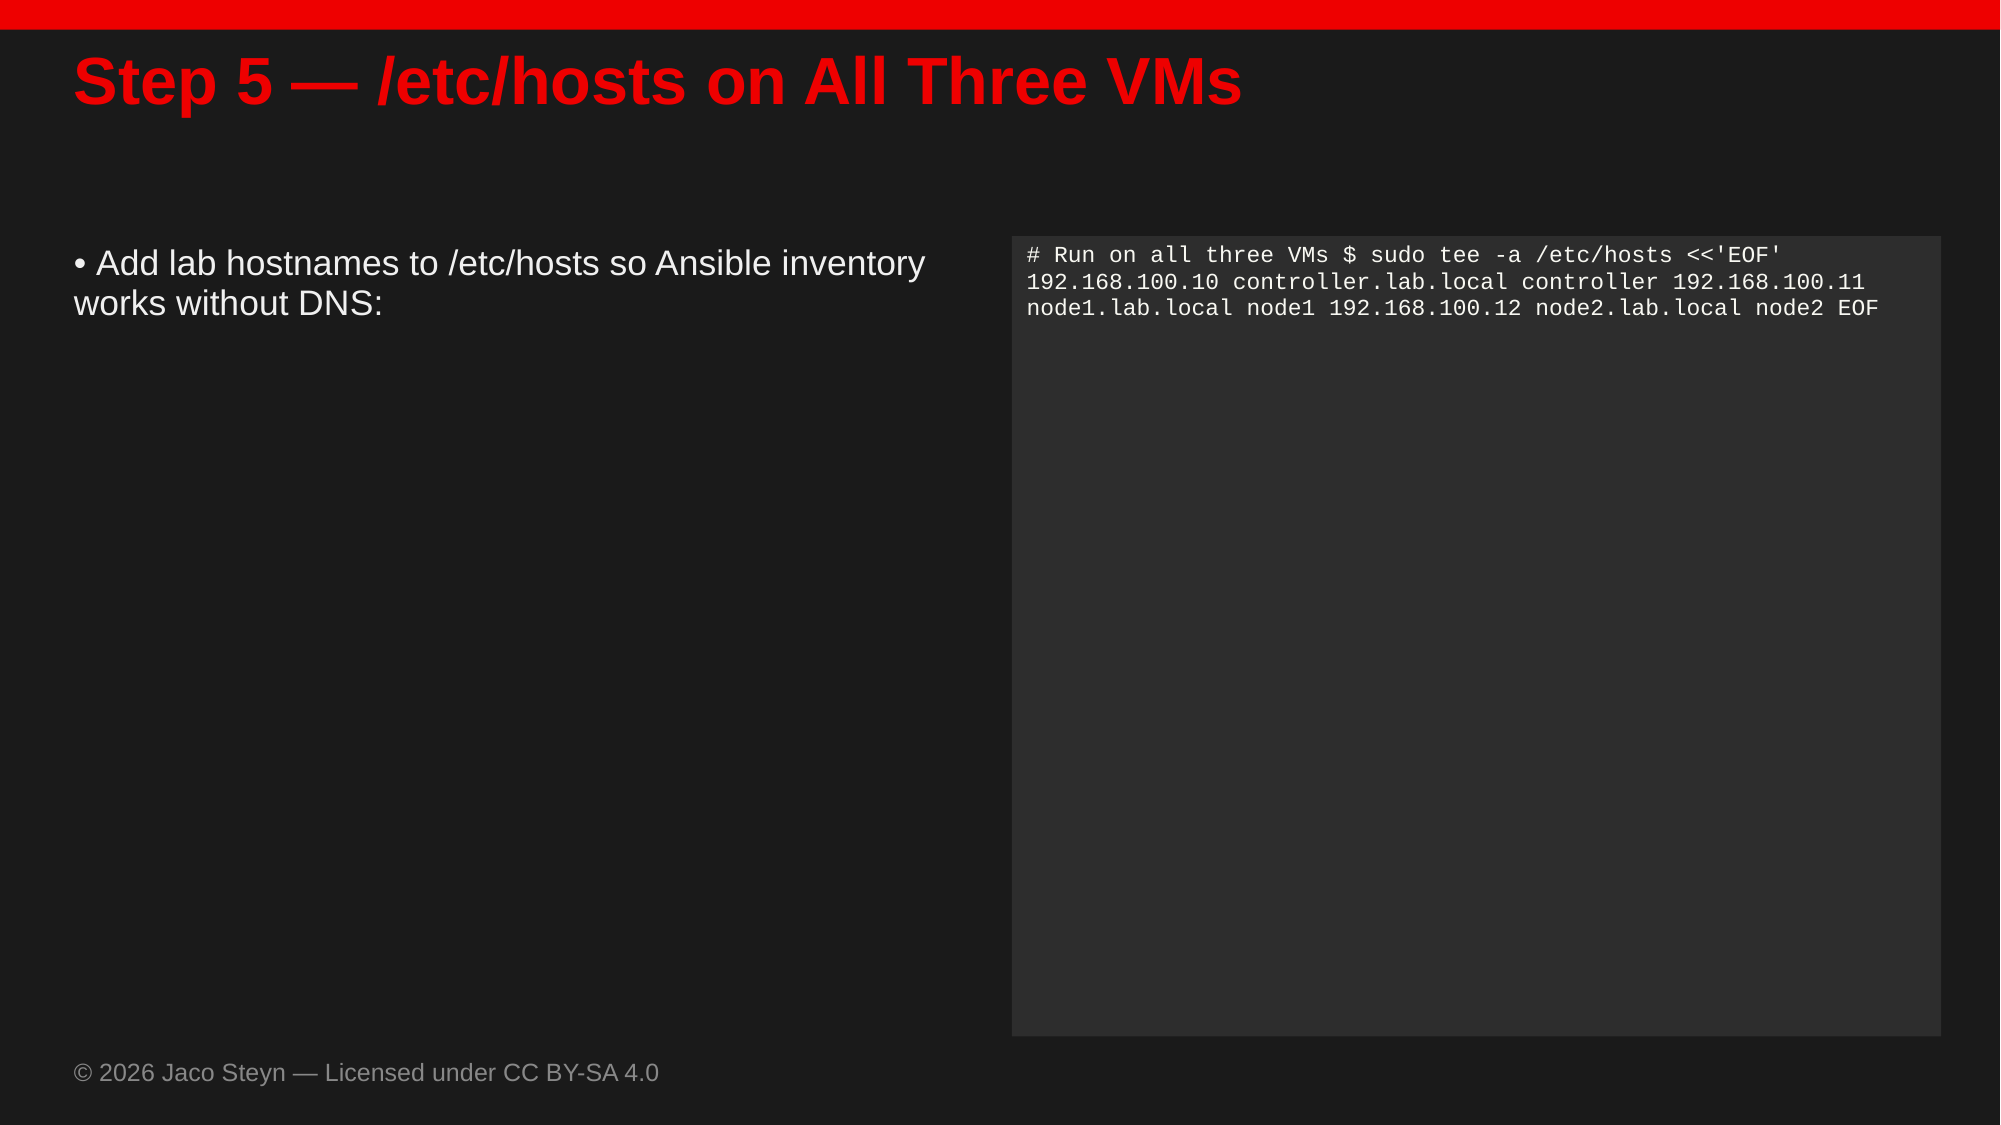

Step 5 — /etc/hosts on All Three VMs
• Add lab hostnames to /etc/hosts so Ansible inventory works without DNS:
# Run on all three VMs $ sudo tee -a /etc/hosts <<'EOF' 192.168.100.10 controller.lab.local controller 192.168.100.11 node1.lab.local node1 192.168.100.12 node2.lab.local node2 EOF
© 2026 Jaco Steyn — Licensed under CC BY-SA 4.0